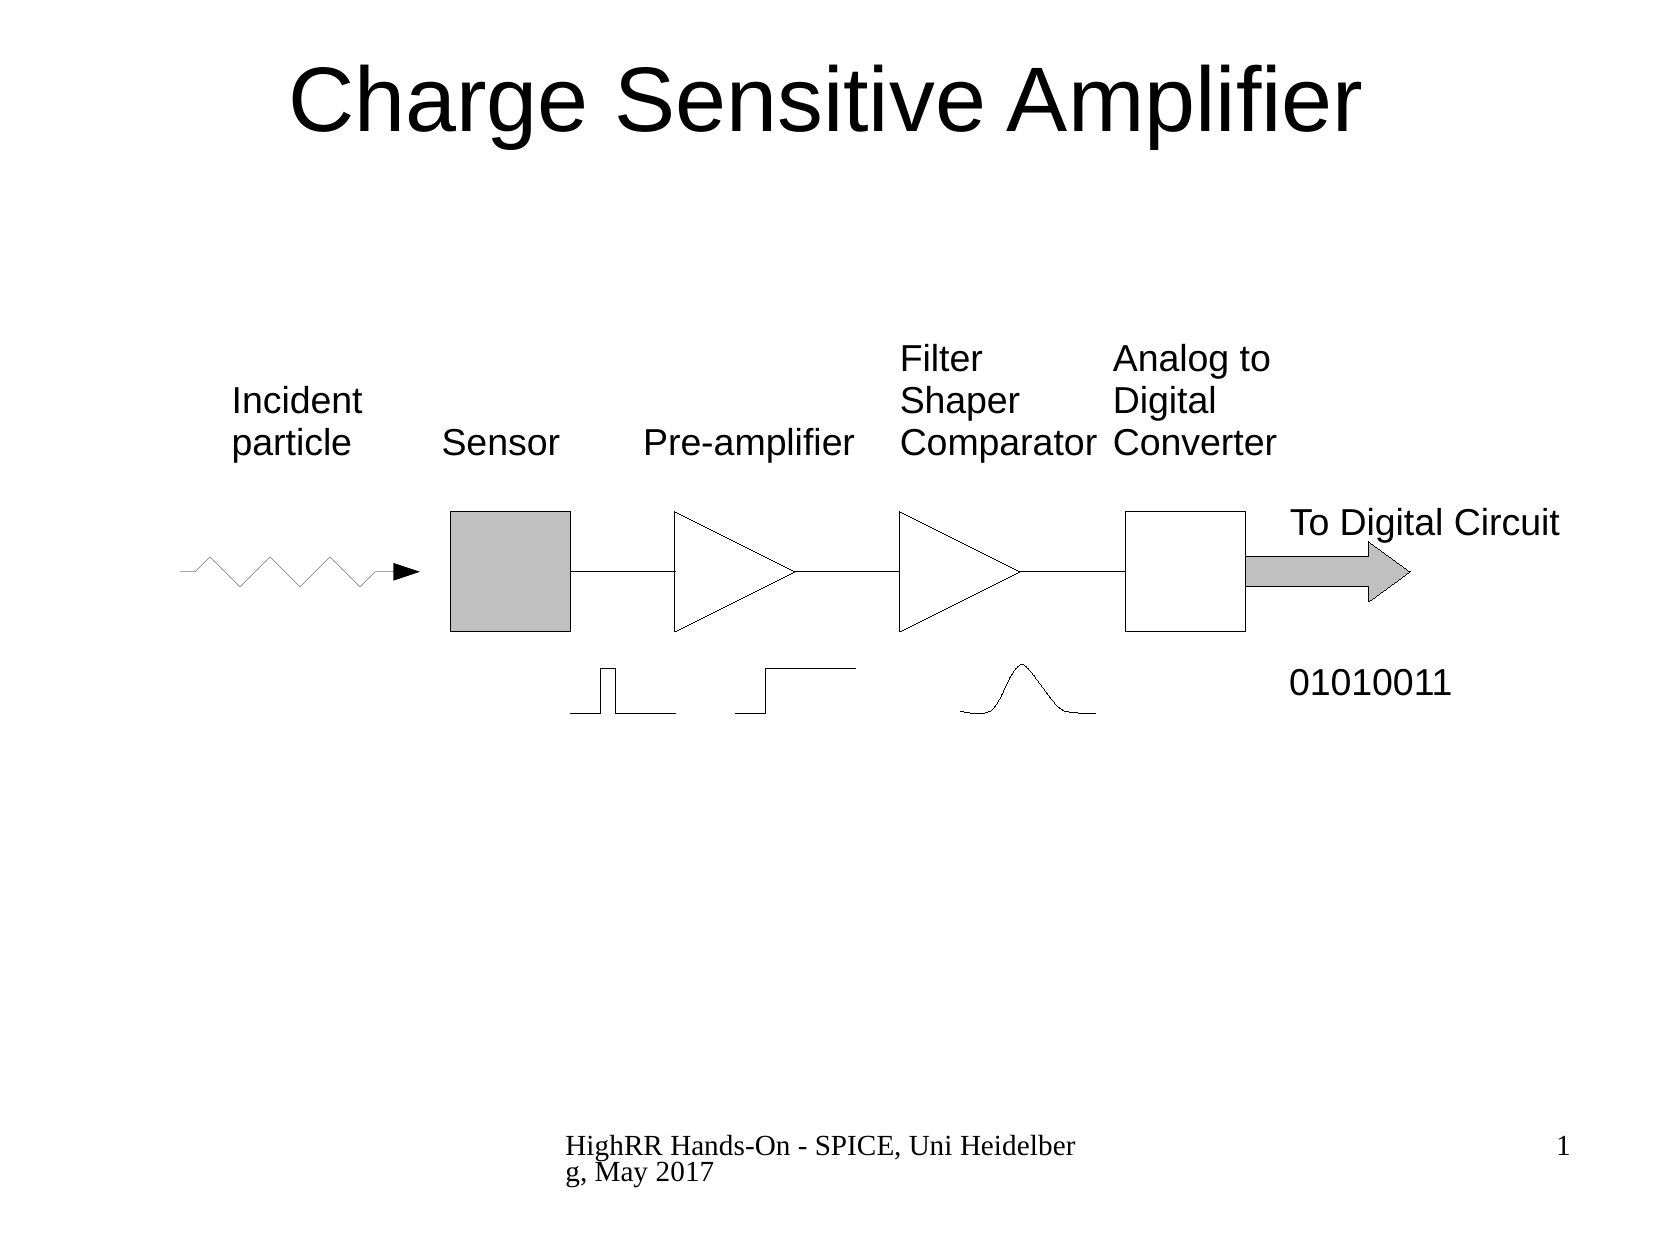

# Charge Sensitive Amplifier
Filter Shaper Comparator
Analog to Digital Converter
Incident
particle
Sensor
Pre-amplifier
To Digital Circuit
01010011
HighRR Hands-On - SPICE, Uni Heidelberg, May 2017
1